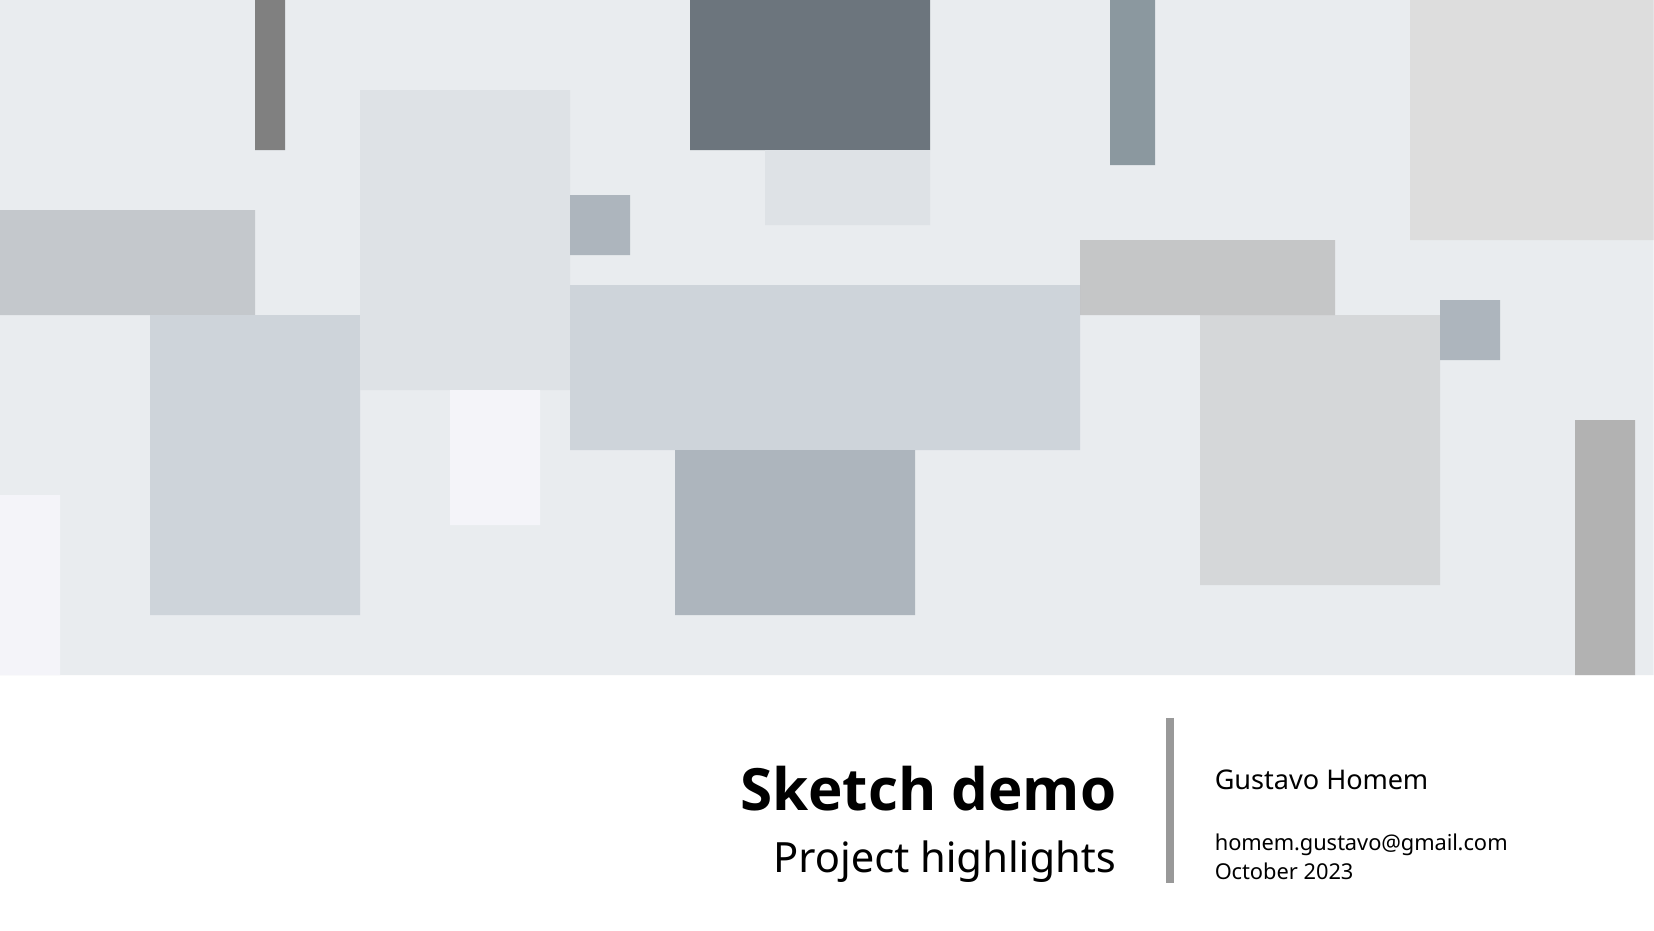

Sketch demo
Project highlights
Gustavo Homem
homem.gustavo@gmail.com
October 2023